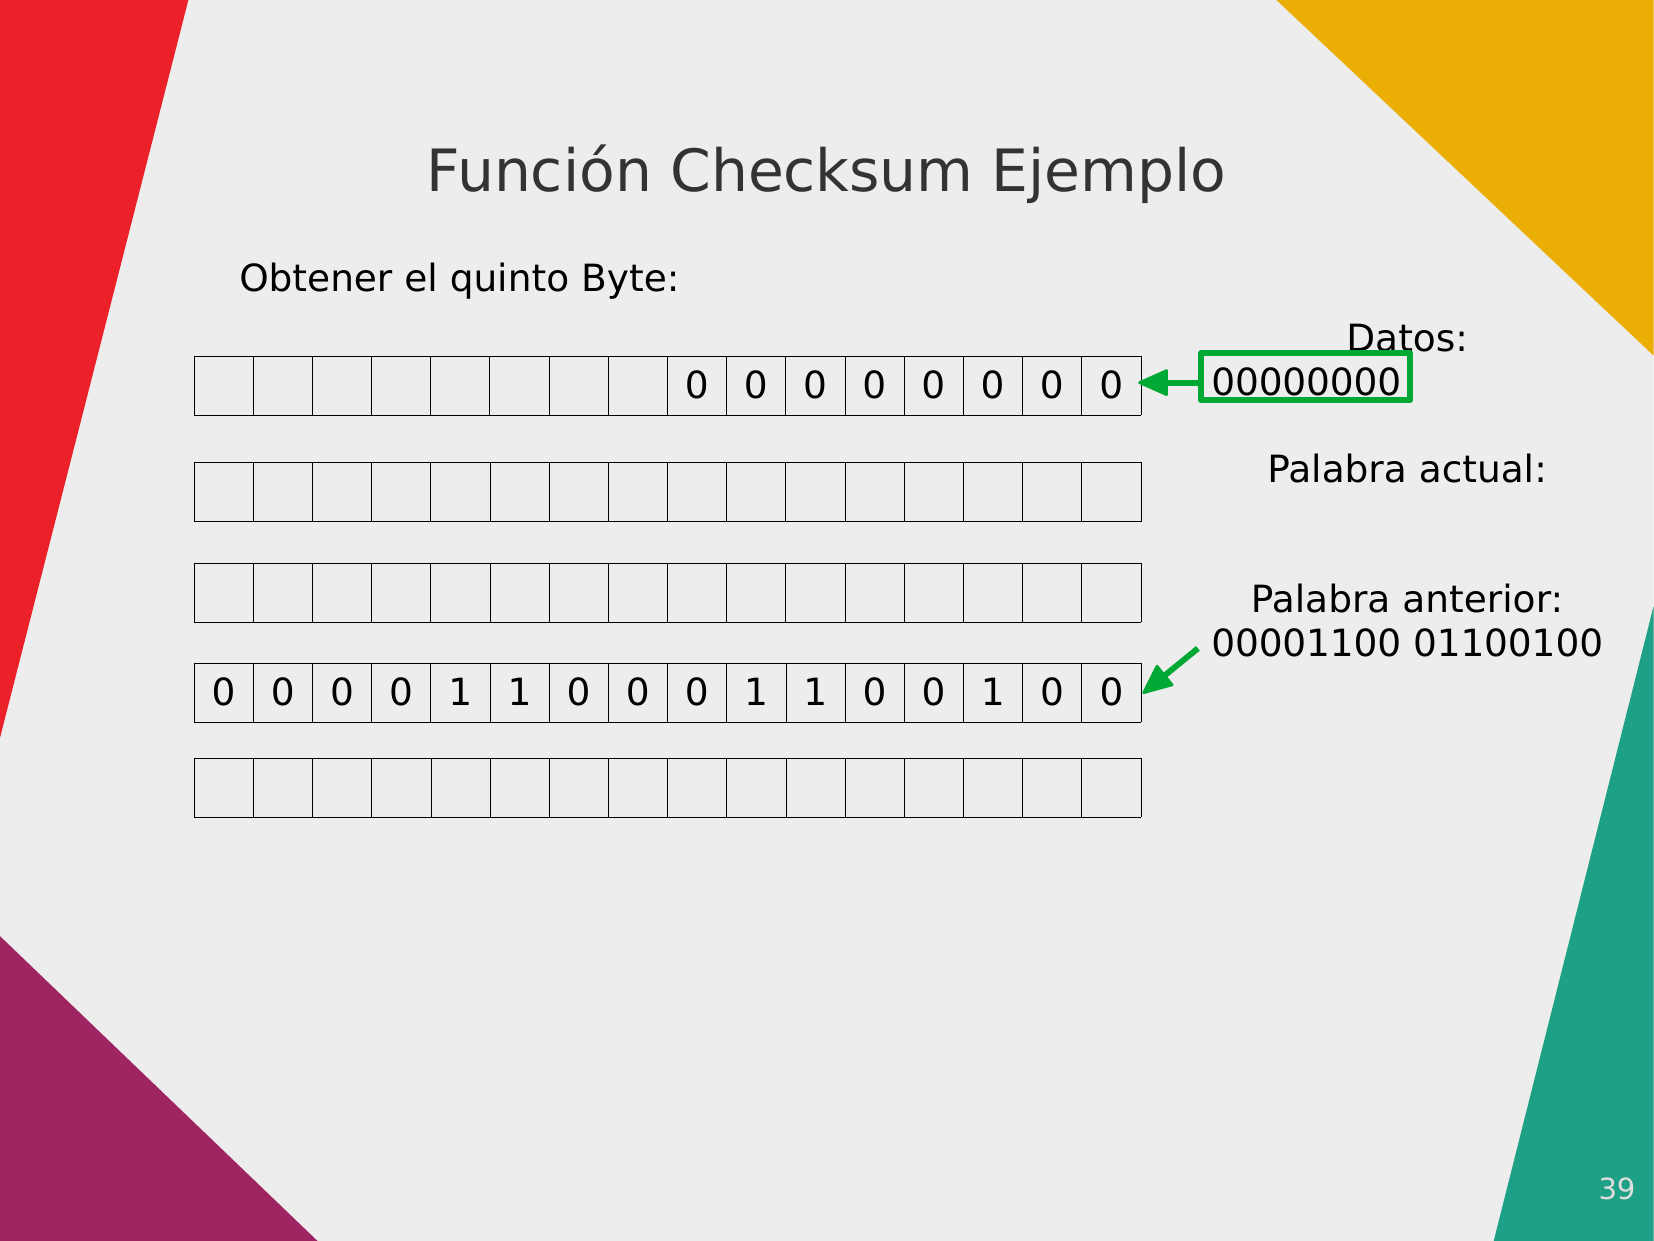

# Función Checksum Ejemplo
Obtener el quinto Byte:
Datos:
00000000
Palabra actual:
Palabra anterior:
00001100 01100100
| | | | | | | | | 0 | 0 | 0 | 0 | 0 | 0 | 0 | 0 |
| --- | --- | --- | --- | --- | --- | --- | --- | --- | --- | --- | --- | --- | --- | --- | --- |
| | | | | | | | | | | | | | | | |
| --- | --- | --- | --- | --- | --- | --- | --- | --- | --- | --- | --- | --- | --- | --- | --- |
| | | | | | | | | | | | | | | | |
| --- | --- | --- | --- | --- | --- | --- | --- | --- | --- | --- | --- | --- | --- | --- | --- |
| 0 | 0 | 0 | 0 | 1 | 1 | 0 | 0 | 0 | 1 | 1 | 0 | 0 | 1 | 0 | 0 |
| --- | --- | --- | --- | --- | --- | --- | --- | --- | --- | --- | --- | --- | --- | --- | --- |
| | | | | | | | | | | | | | | | |
| --- | --- | --- | --- | --- | --- | --- | --- | --- | --- | --- | --- | --- | --- | --- | --- |
39